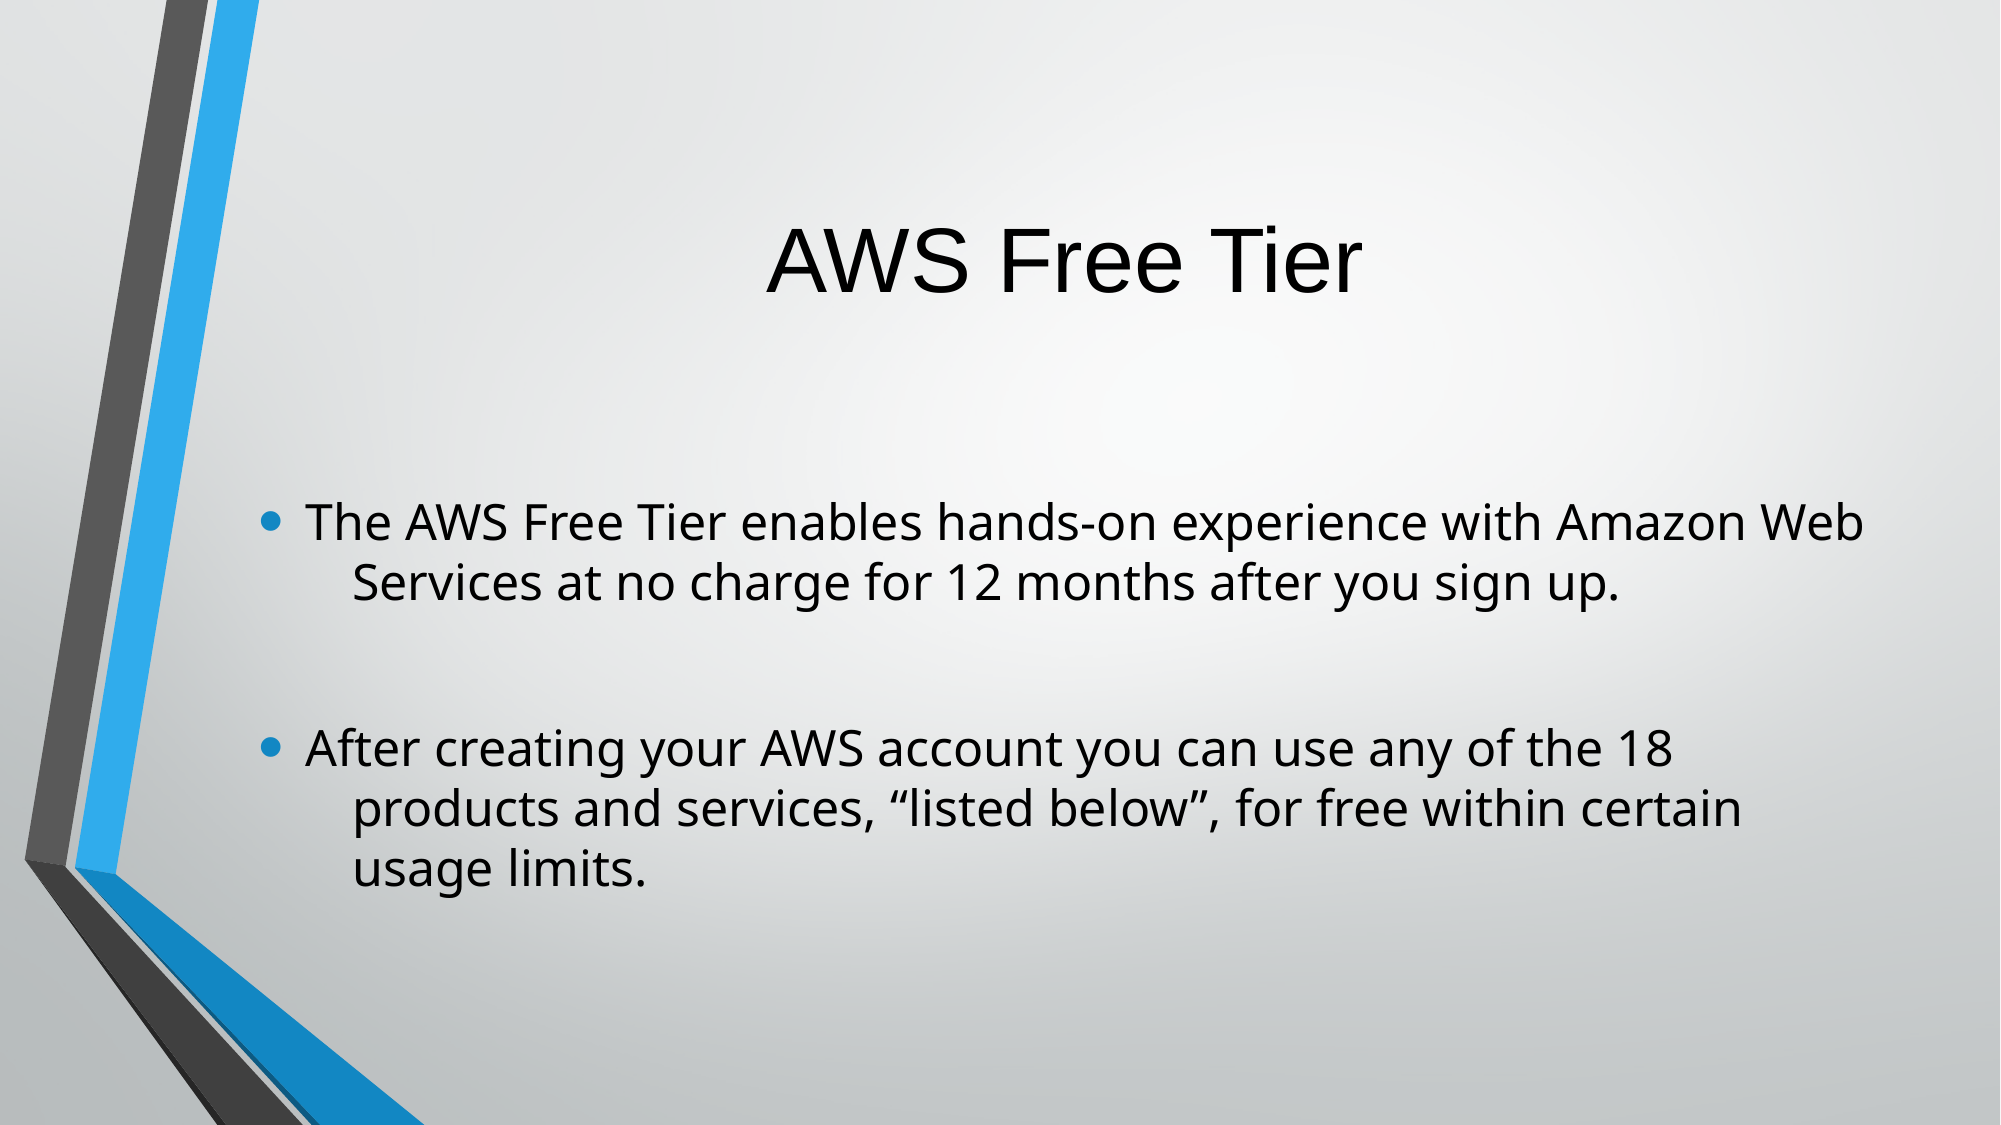

# AWS Free Tier
The AWS Free Tier enables hands-on experience with Amazon Web Services at no charge for 12 months after you sign up.
After creating your AWS account you can use any of the 18 products and services, “listed below”, for free within certain usage limits.